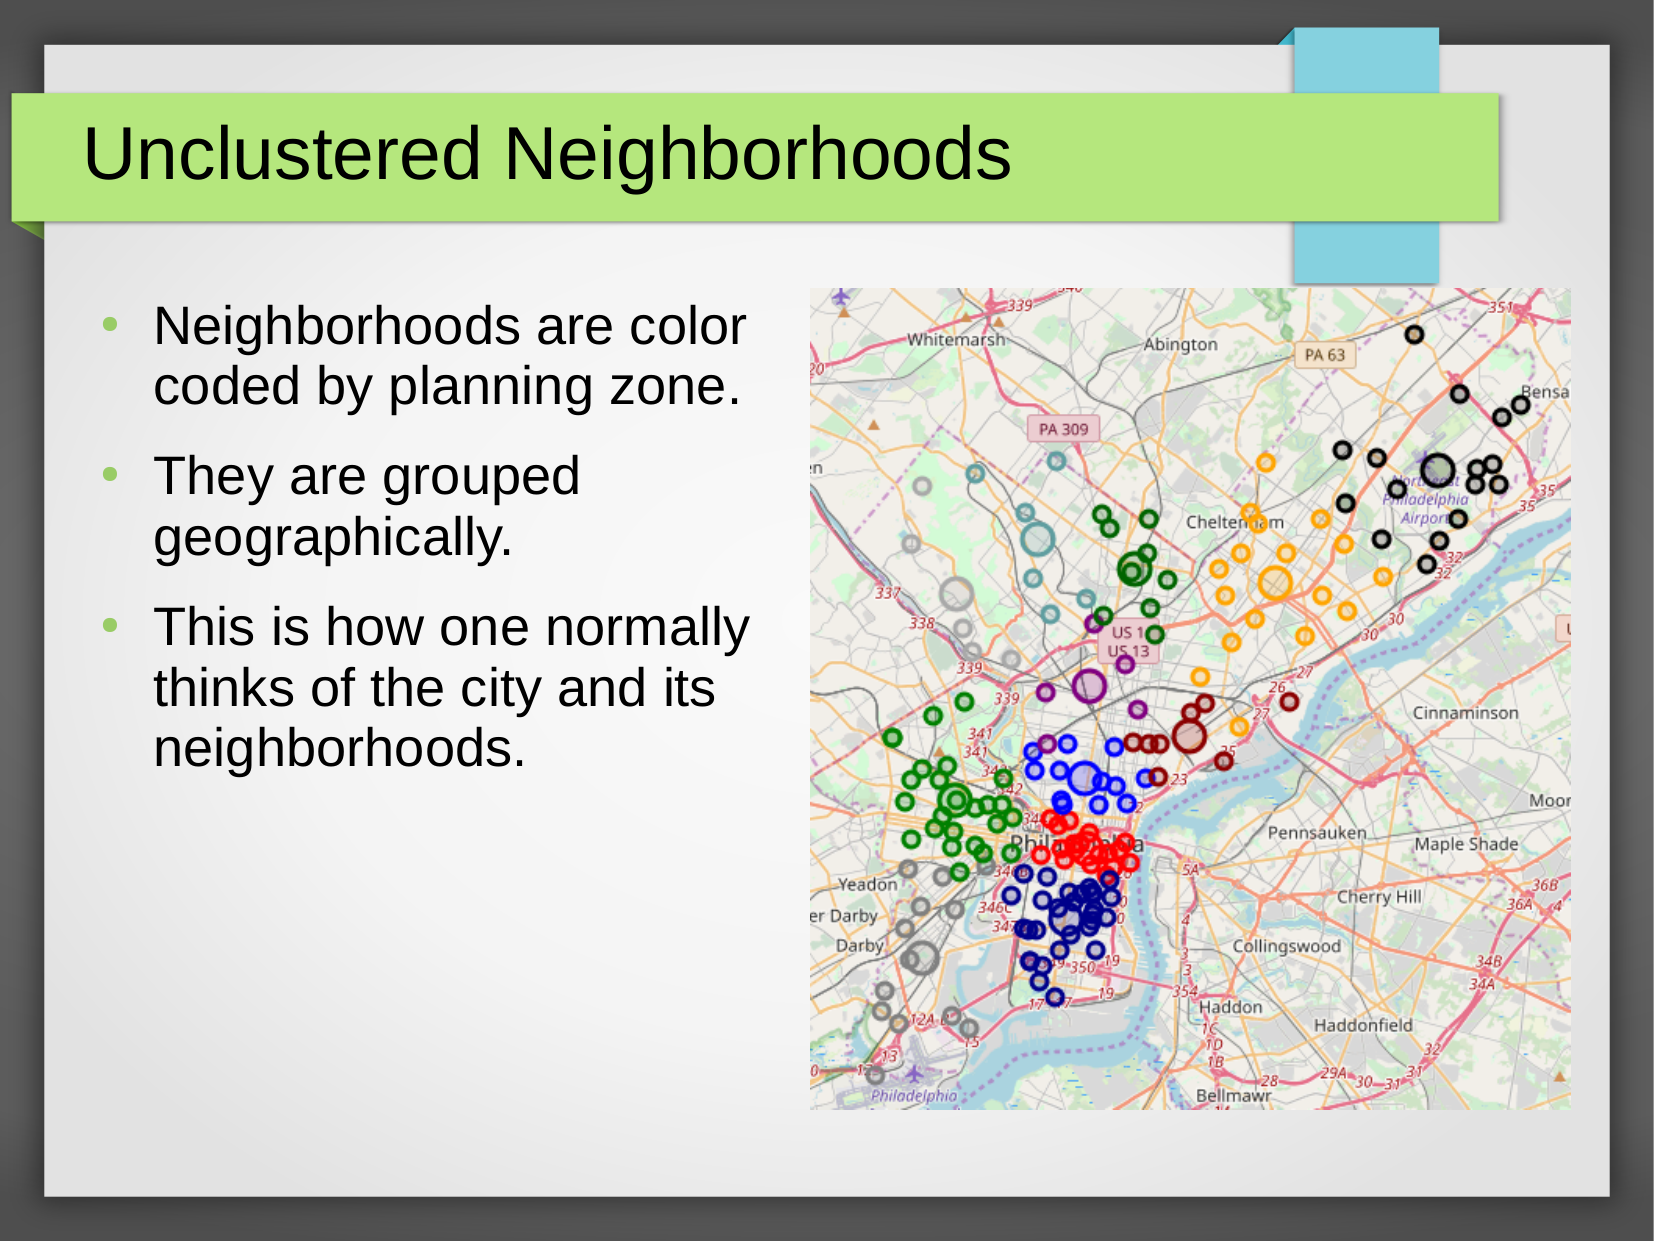

# Unclustered Neighborhoods
Neighborhoods are color coded by planning zone.
They are grouped geographically.
This is how one normally thinks of the city and its neighborhoods.